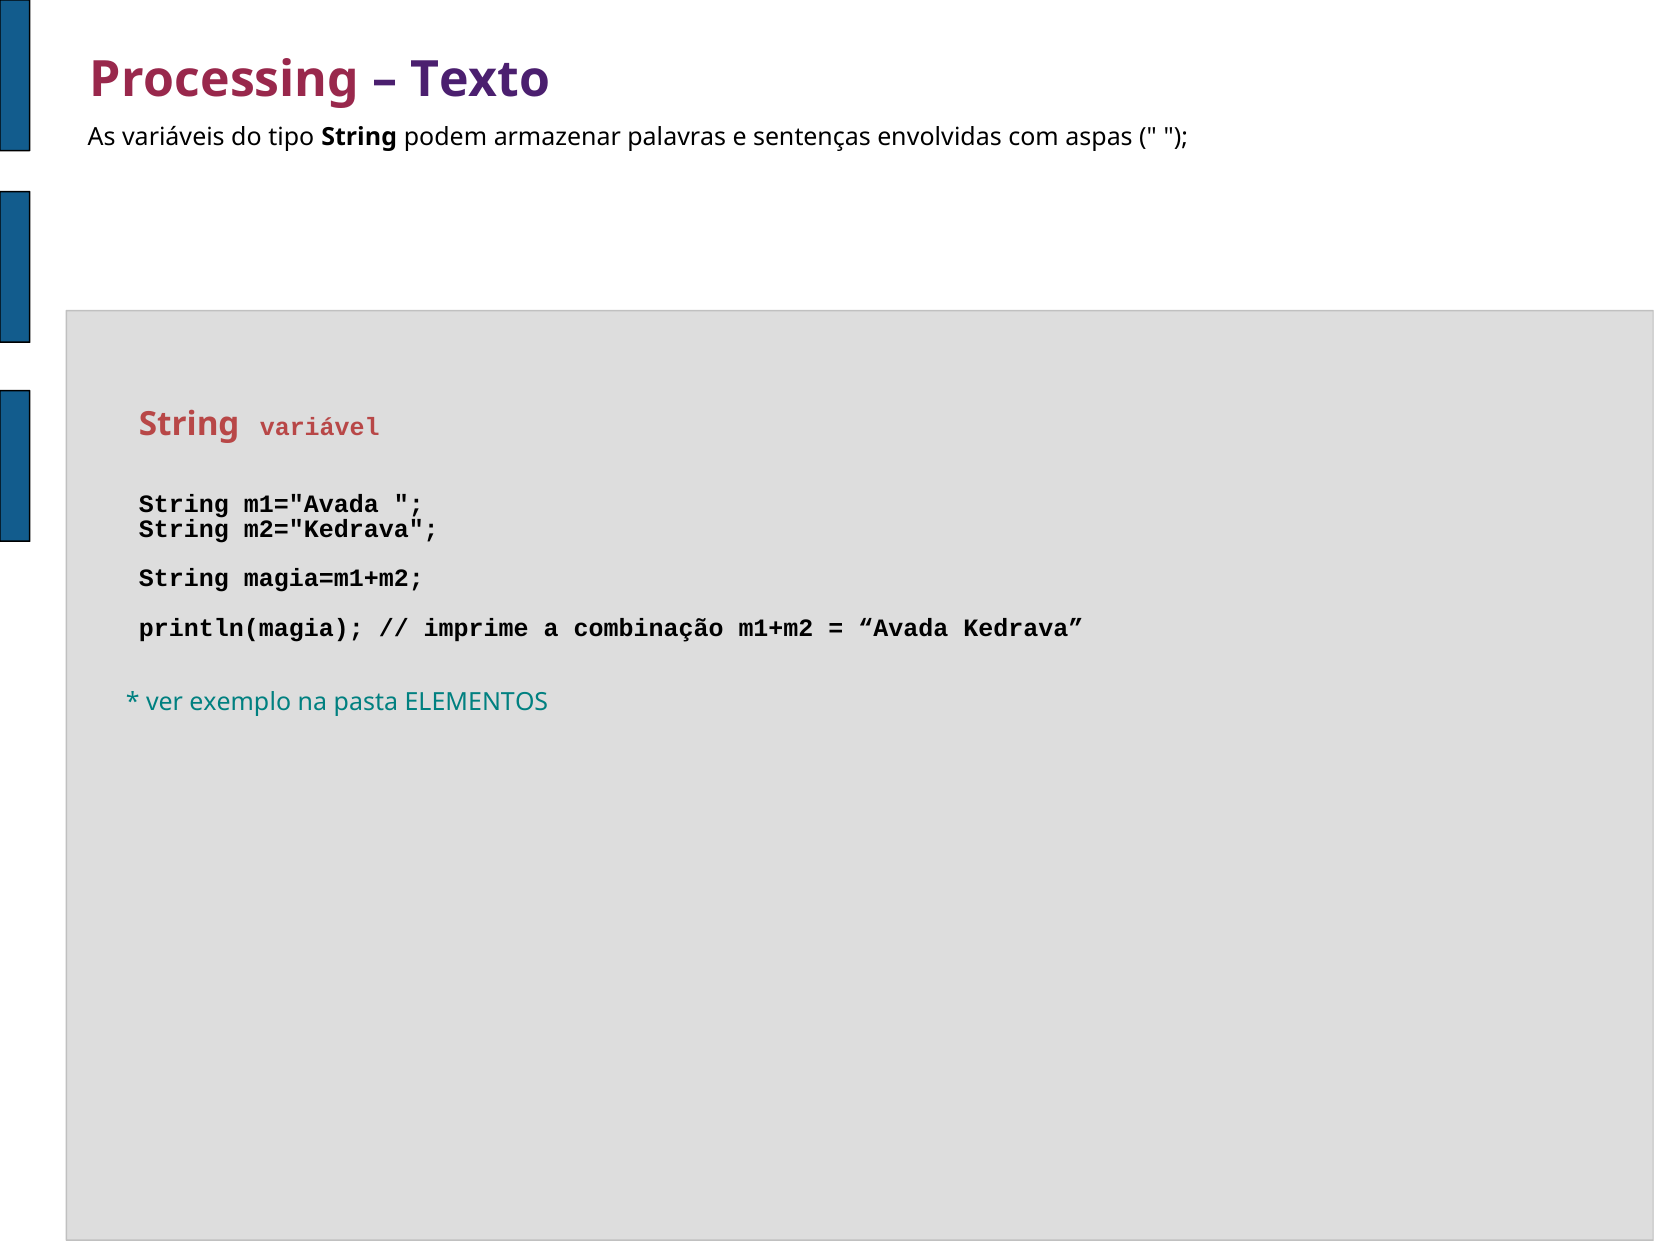

Processing – Texto
As variáveis do tipo String podem armazenar palavras e sentenças envolvidas com aspas (" ");
String variável
String m1="Avada ";
String m2="Kedrava";
String magia=m1+m2;
println(magia); // imprime a combinação m1+m2 = “Avada Kedrava”
* ver exemplo na pasta ELEMENTOS